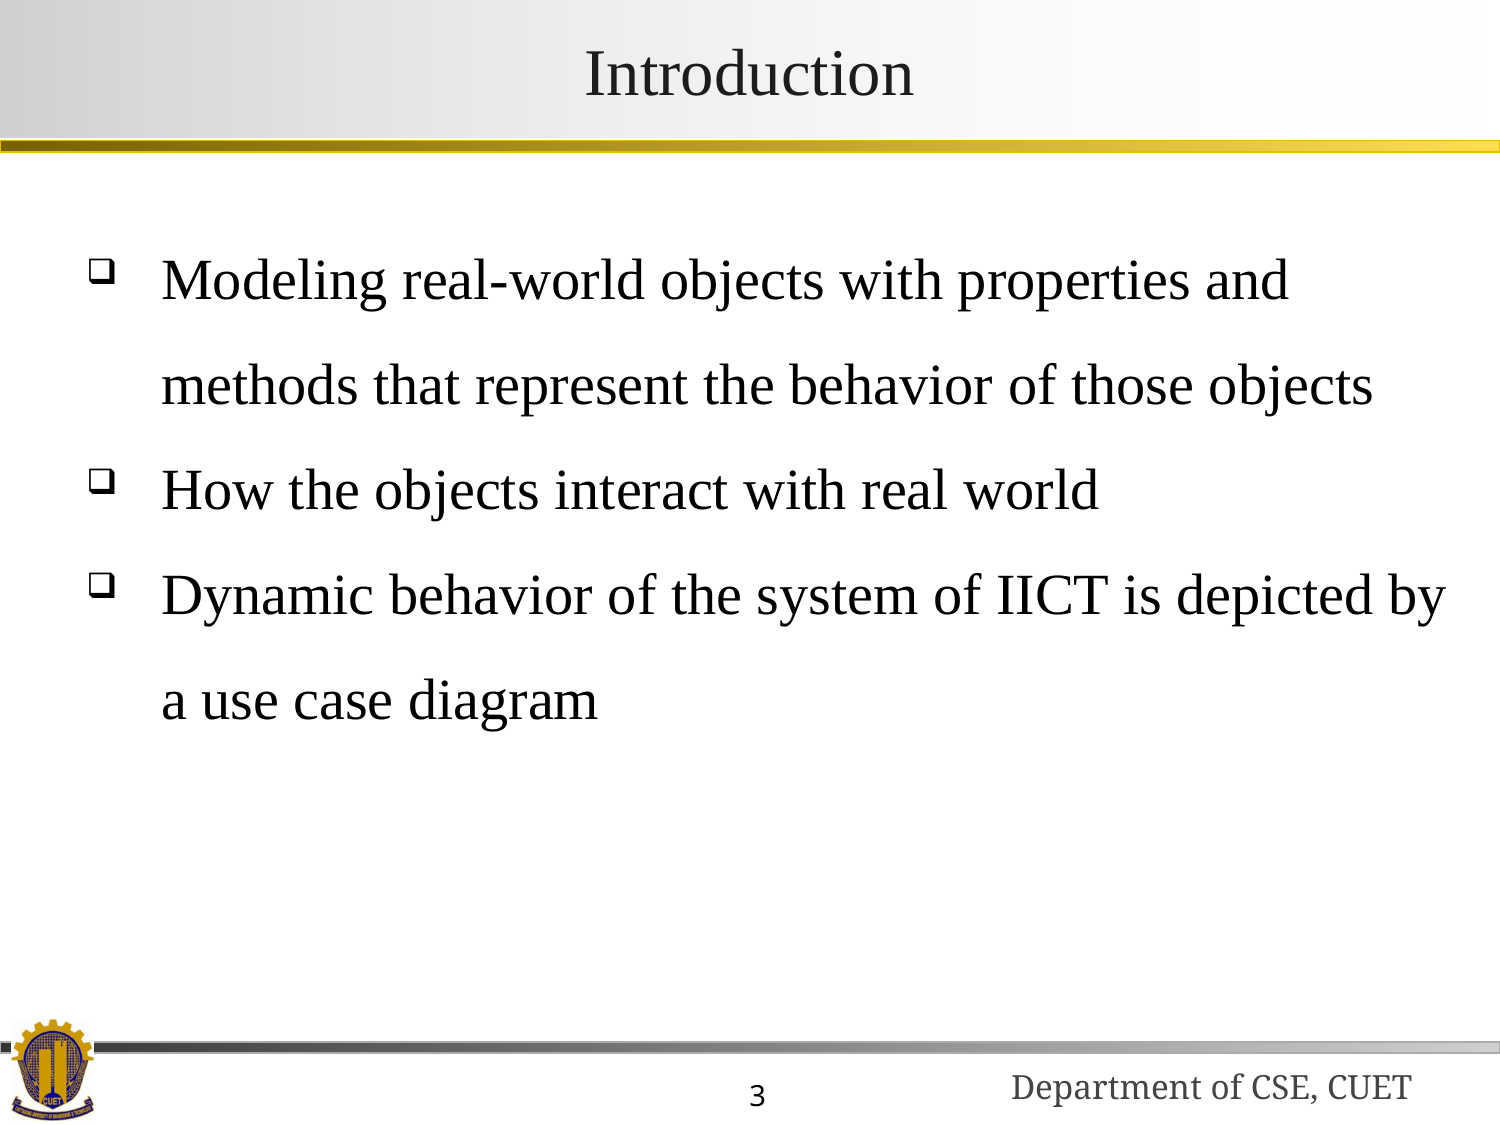

# Introduction
Modeling real-world objects with properties and methods that represent the behavior of those objects
How the objects interact with real world
Dynamic behavior of the system of IICT is depicted by a use case diagram